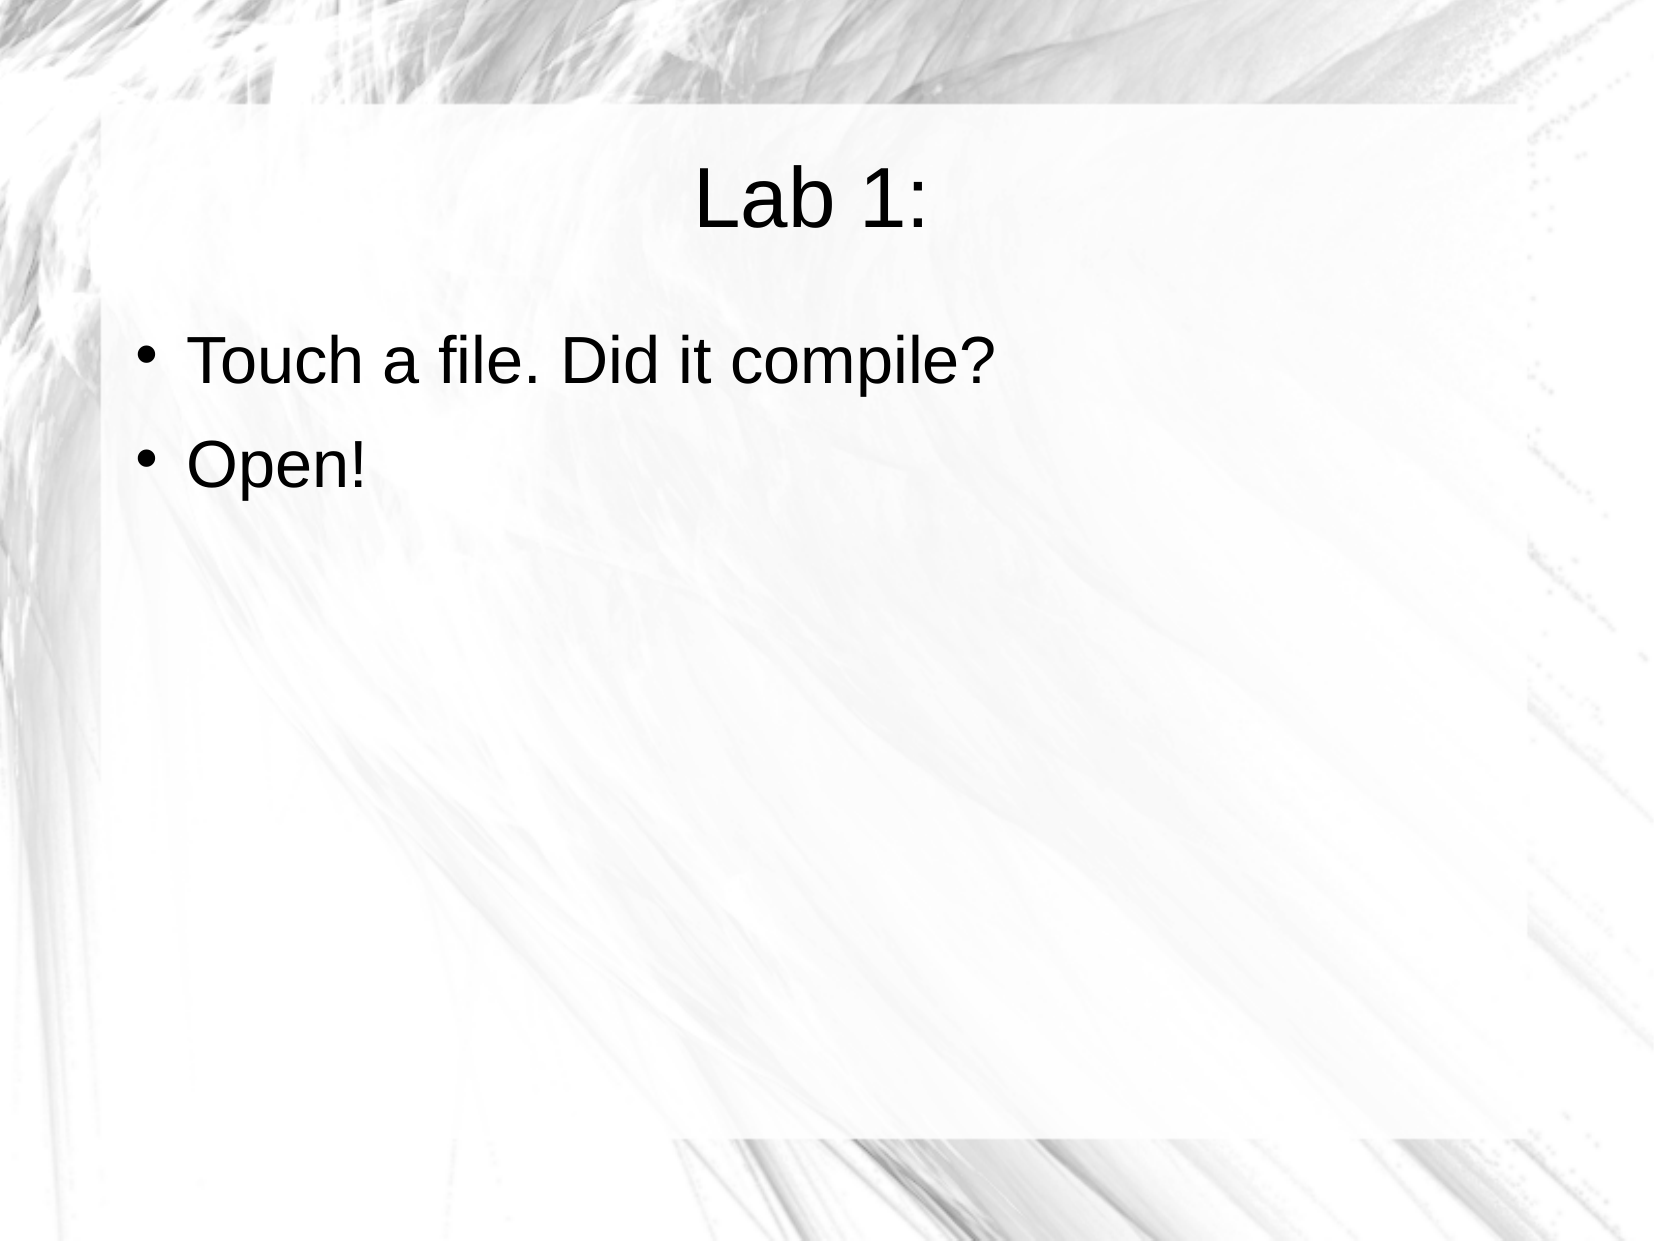

# Lab 1:
Touch a file. Did it compile?
Open!